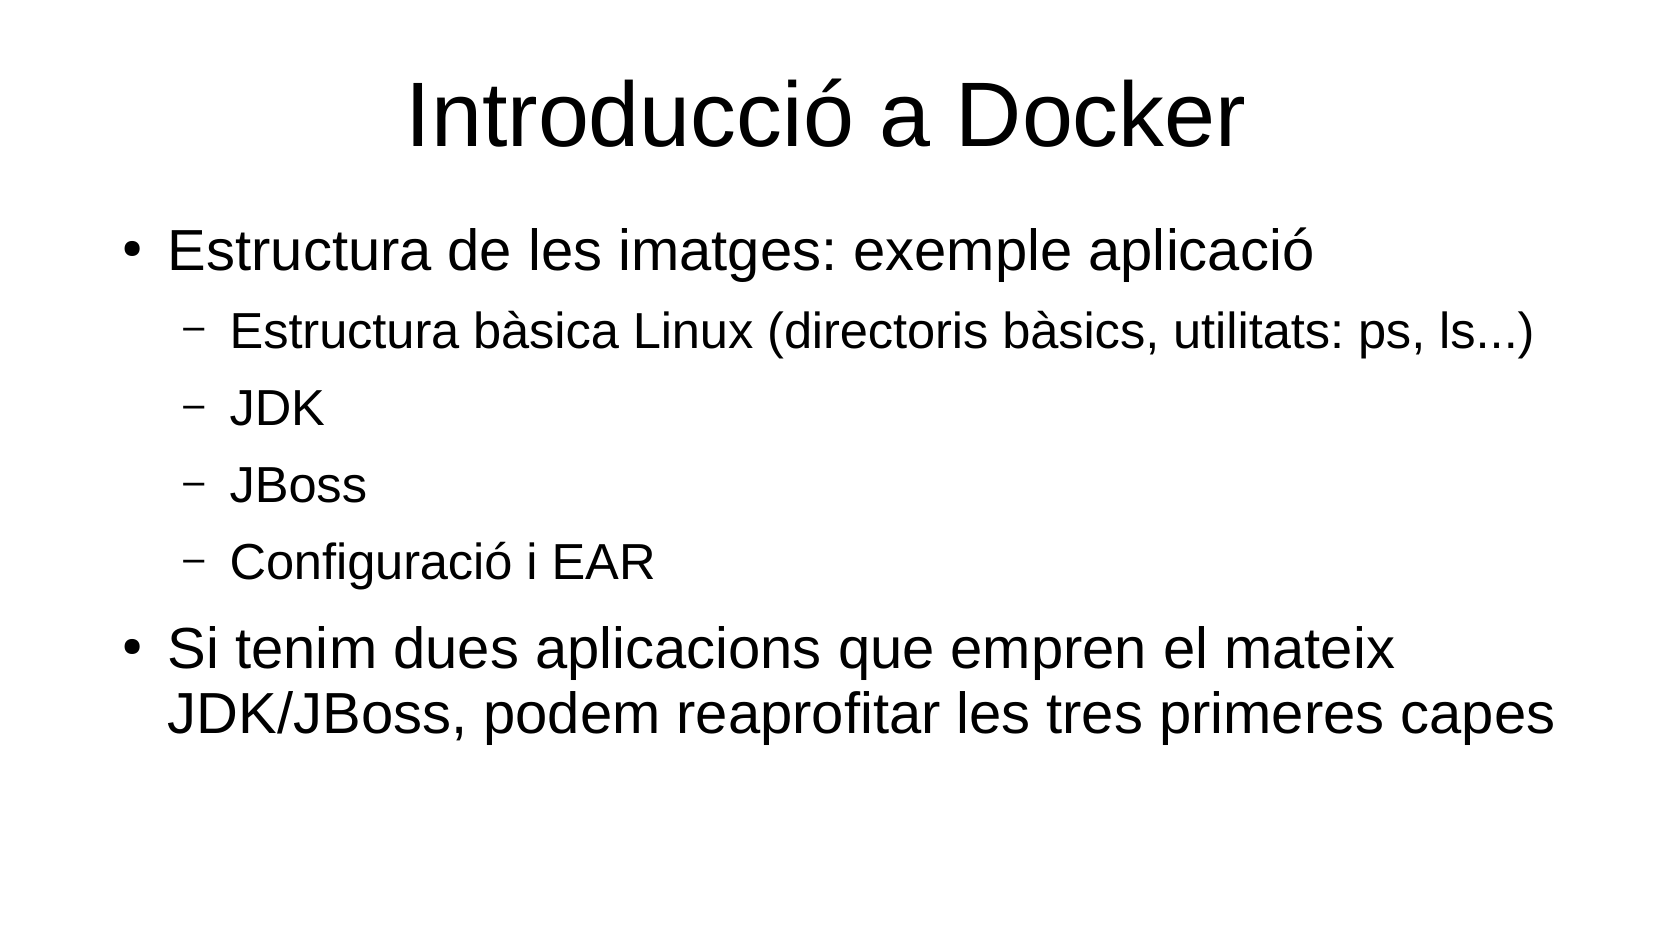

# Introducció a Docker
Estructura de les imatges: exemple aplicació
Estructura bàsica Linux (directoris bàsics, utilitats: ps, ls...)
JDK
JBoss
Configuració i EAR
Si tenim dues aplicacions que empren el mateix JDK/JBoss, podem reaprofitar les tres primeres capes